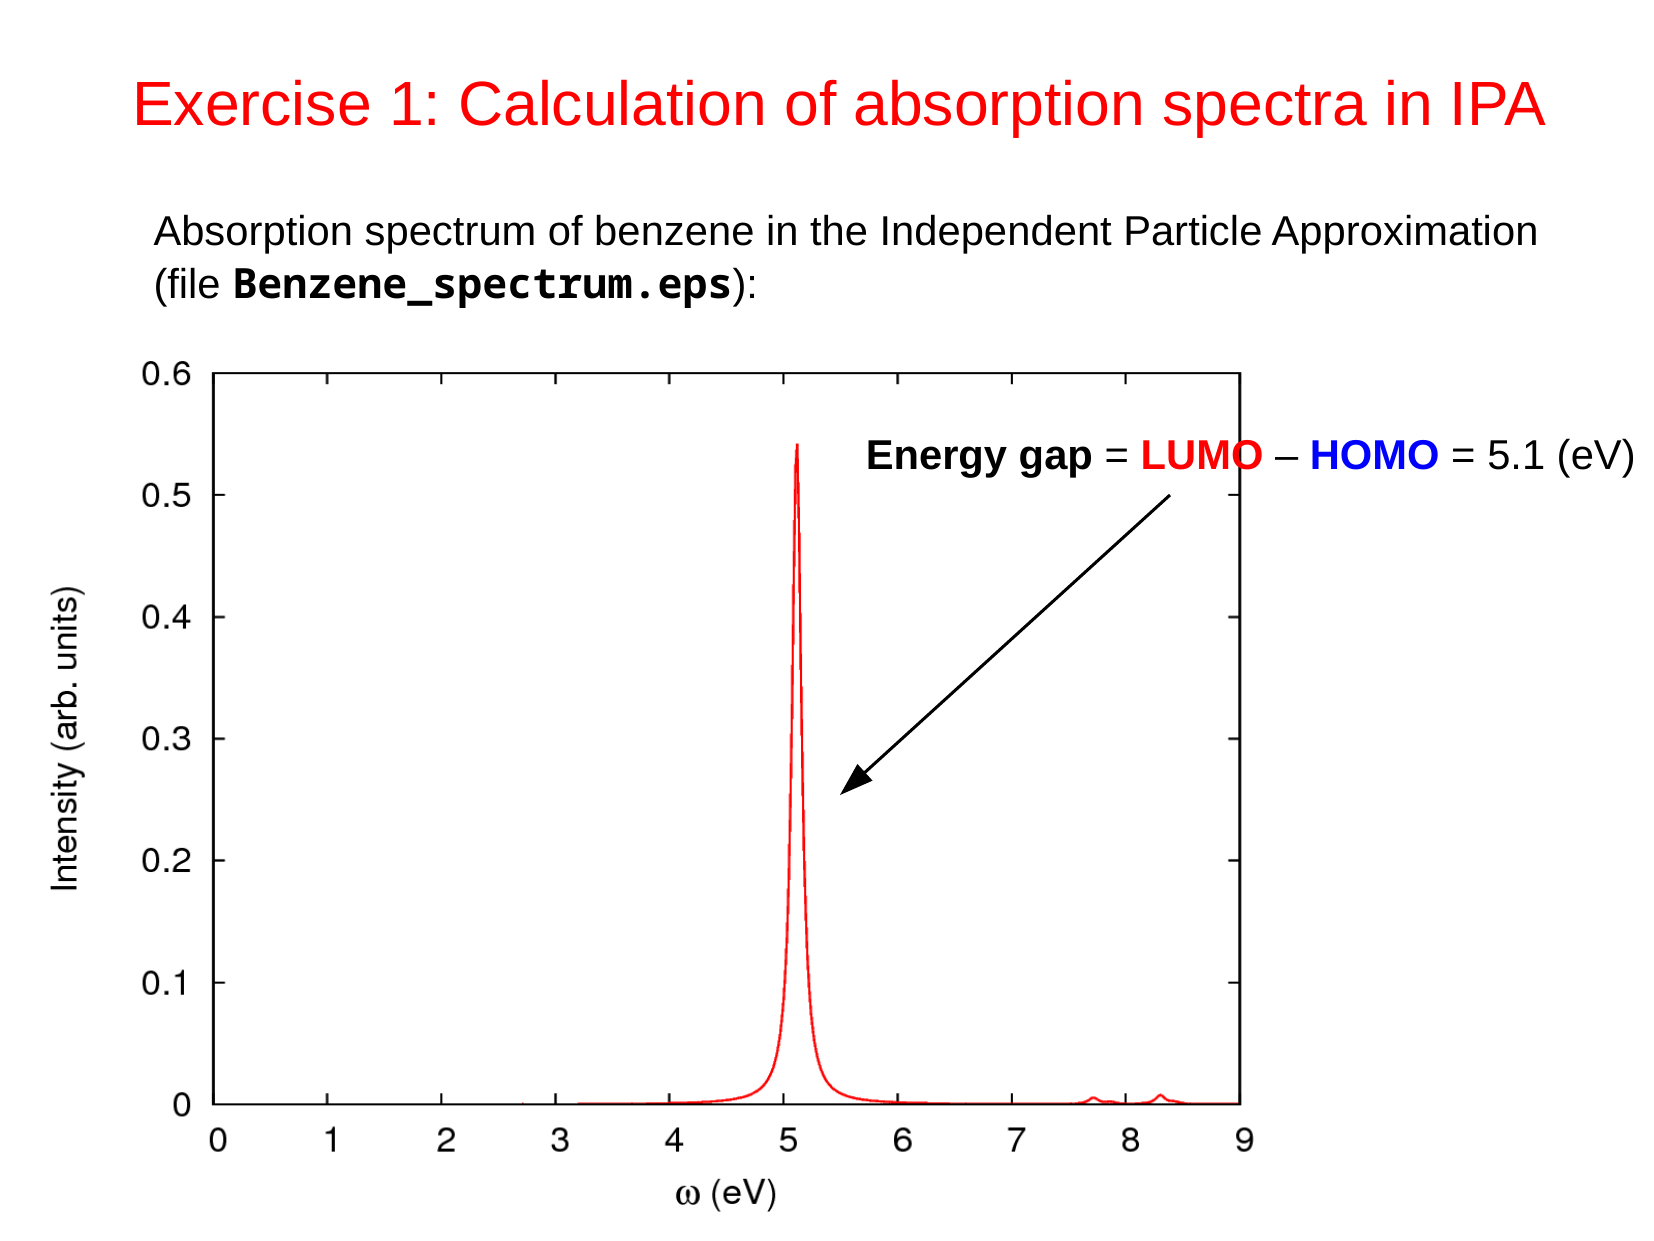

Exercise 1: Calculation of absorption spectra in IPA
# Absorption spectrum of benzene in the Independent Particle Approximation (file Benzene_spectrum.eps):
Energy gap = LUMO – HOMO = 5.1 (eV)